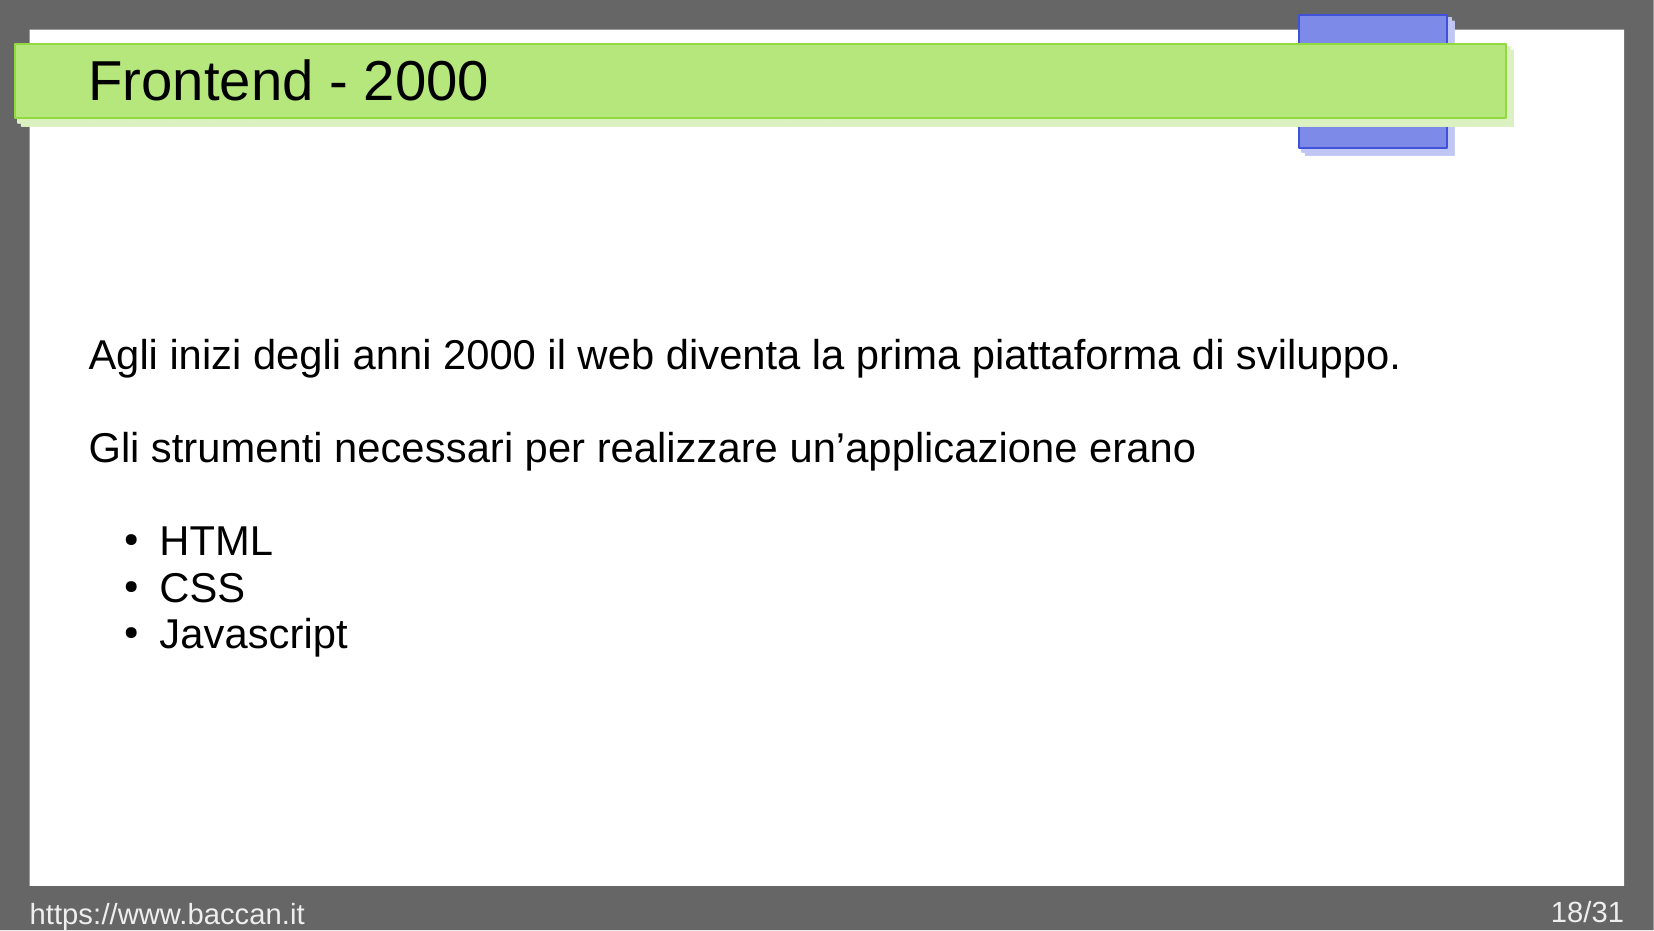

# Frontend - 2000
Agli inizi degli anni 2000 il web diventa la prima piattaforma di sviluppo.
Gli strumenti necessari per realizzare un’applicazione erano
HTML
CSS
Javascript
18
https://www.baccan.it